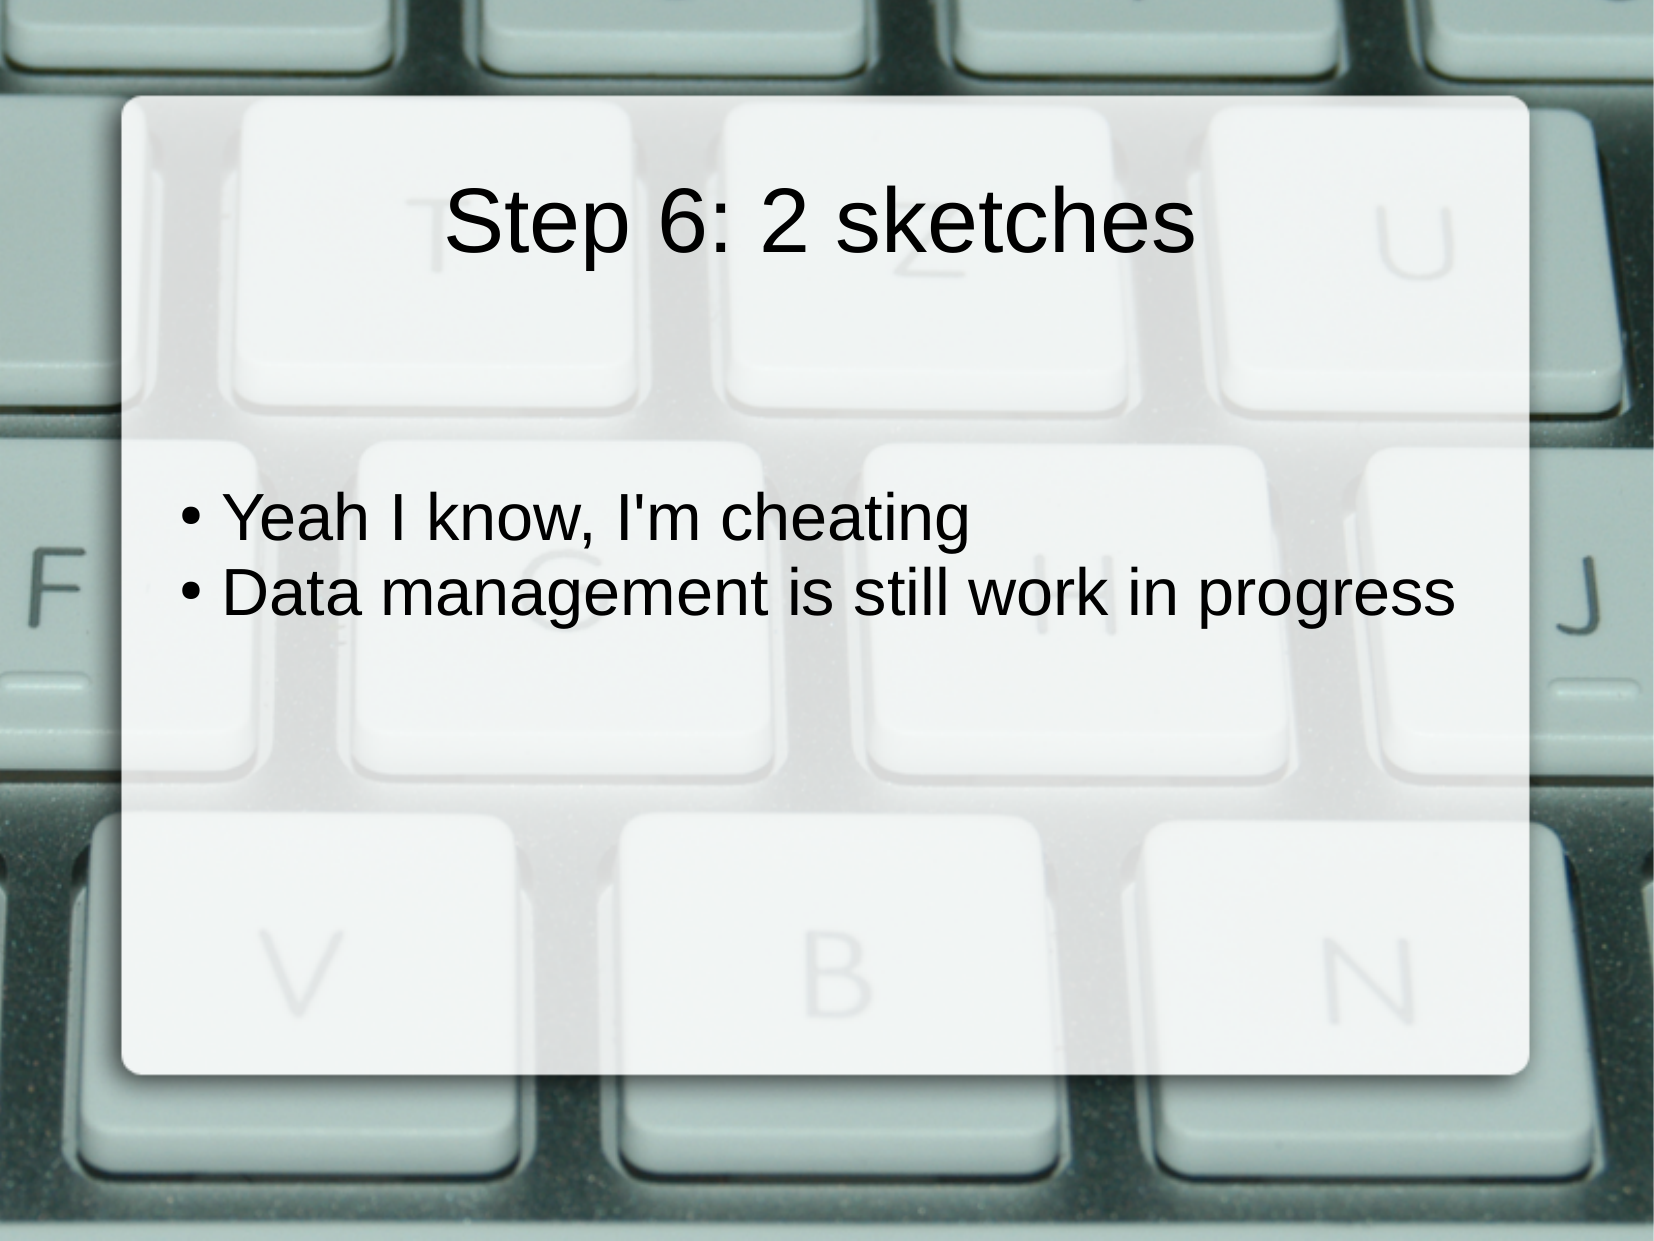

# Step 6: 2 sketches
 Yeah I know, I'm cheating
 Data management is still work in progress